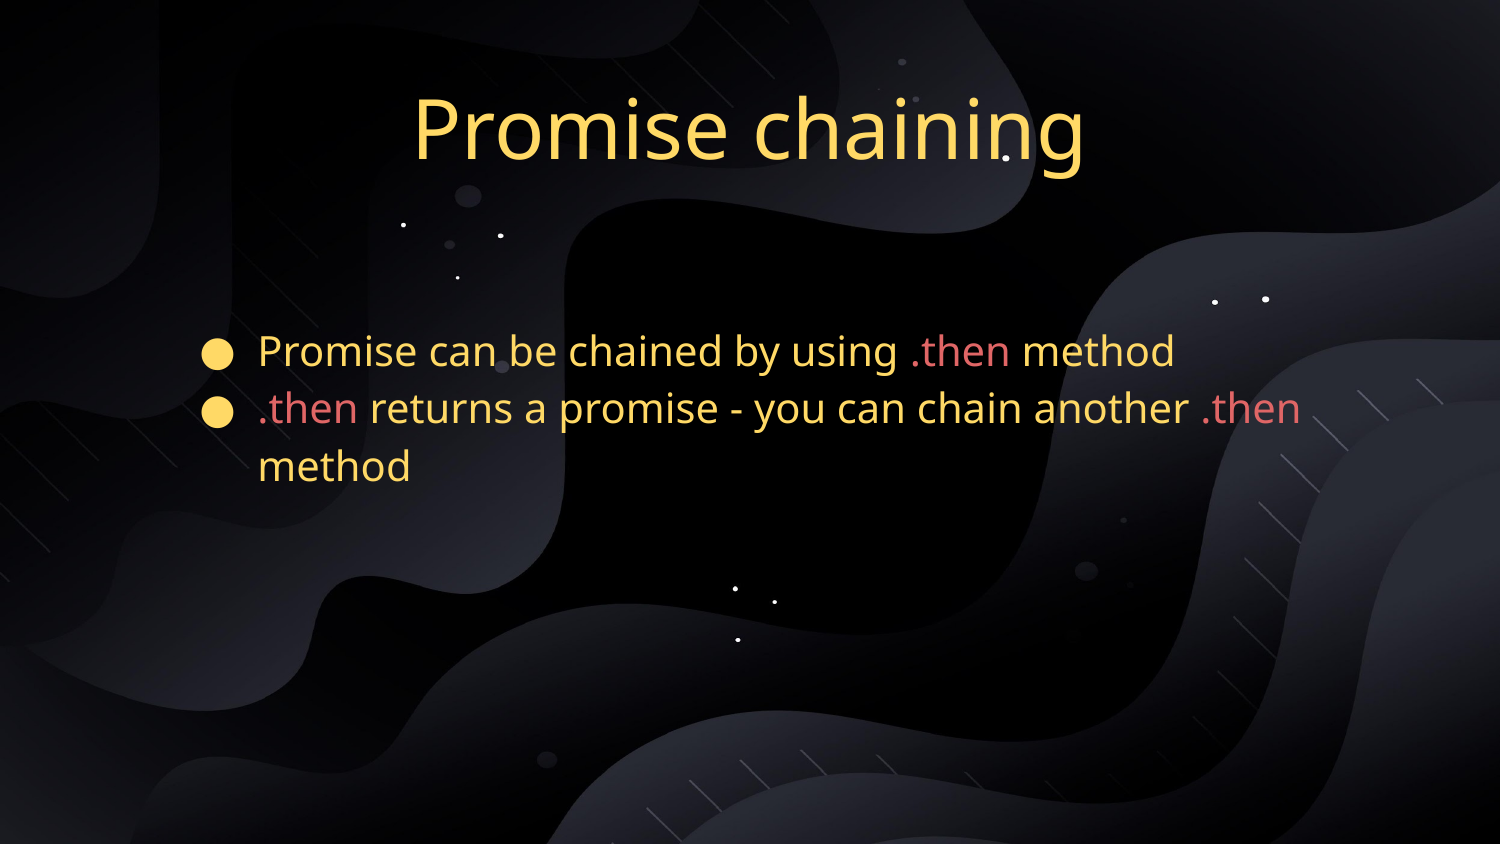

# Promise chaining
Promise can be chained by using .then method
.then returns a promise - you can chain another .then method